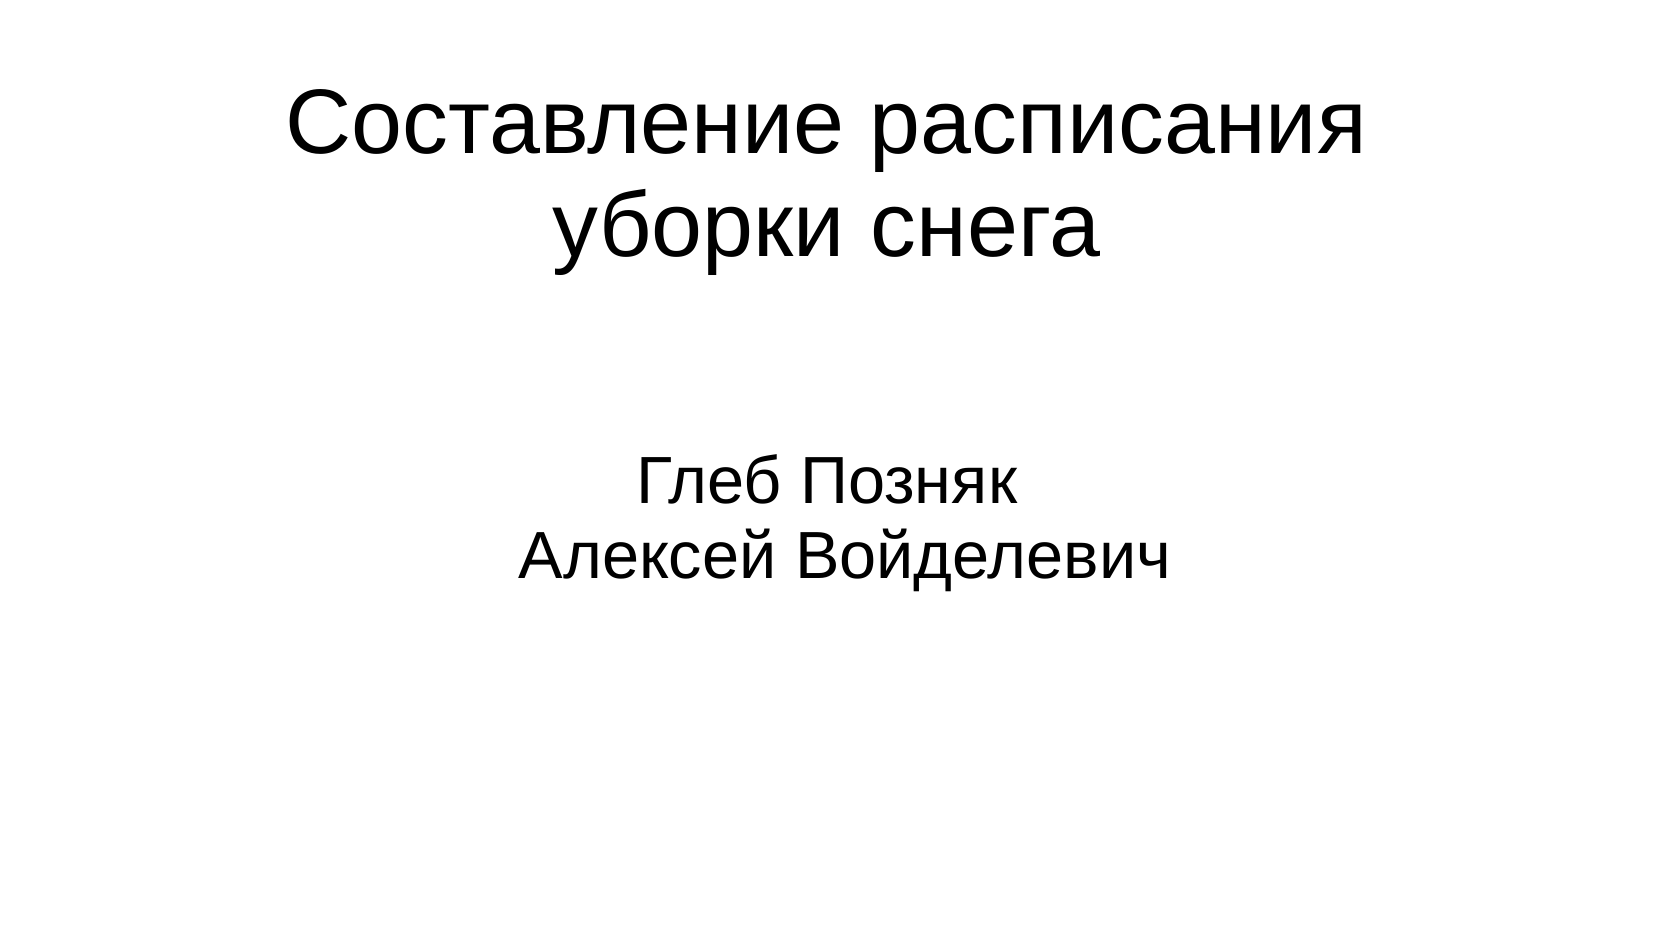

# Составление расписания уборки снега
Глеб Позняк
 Алексей Войделевич